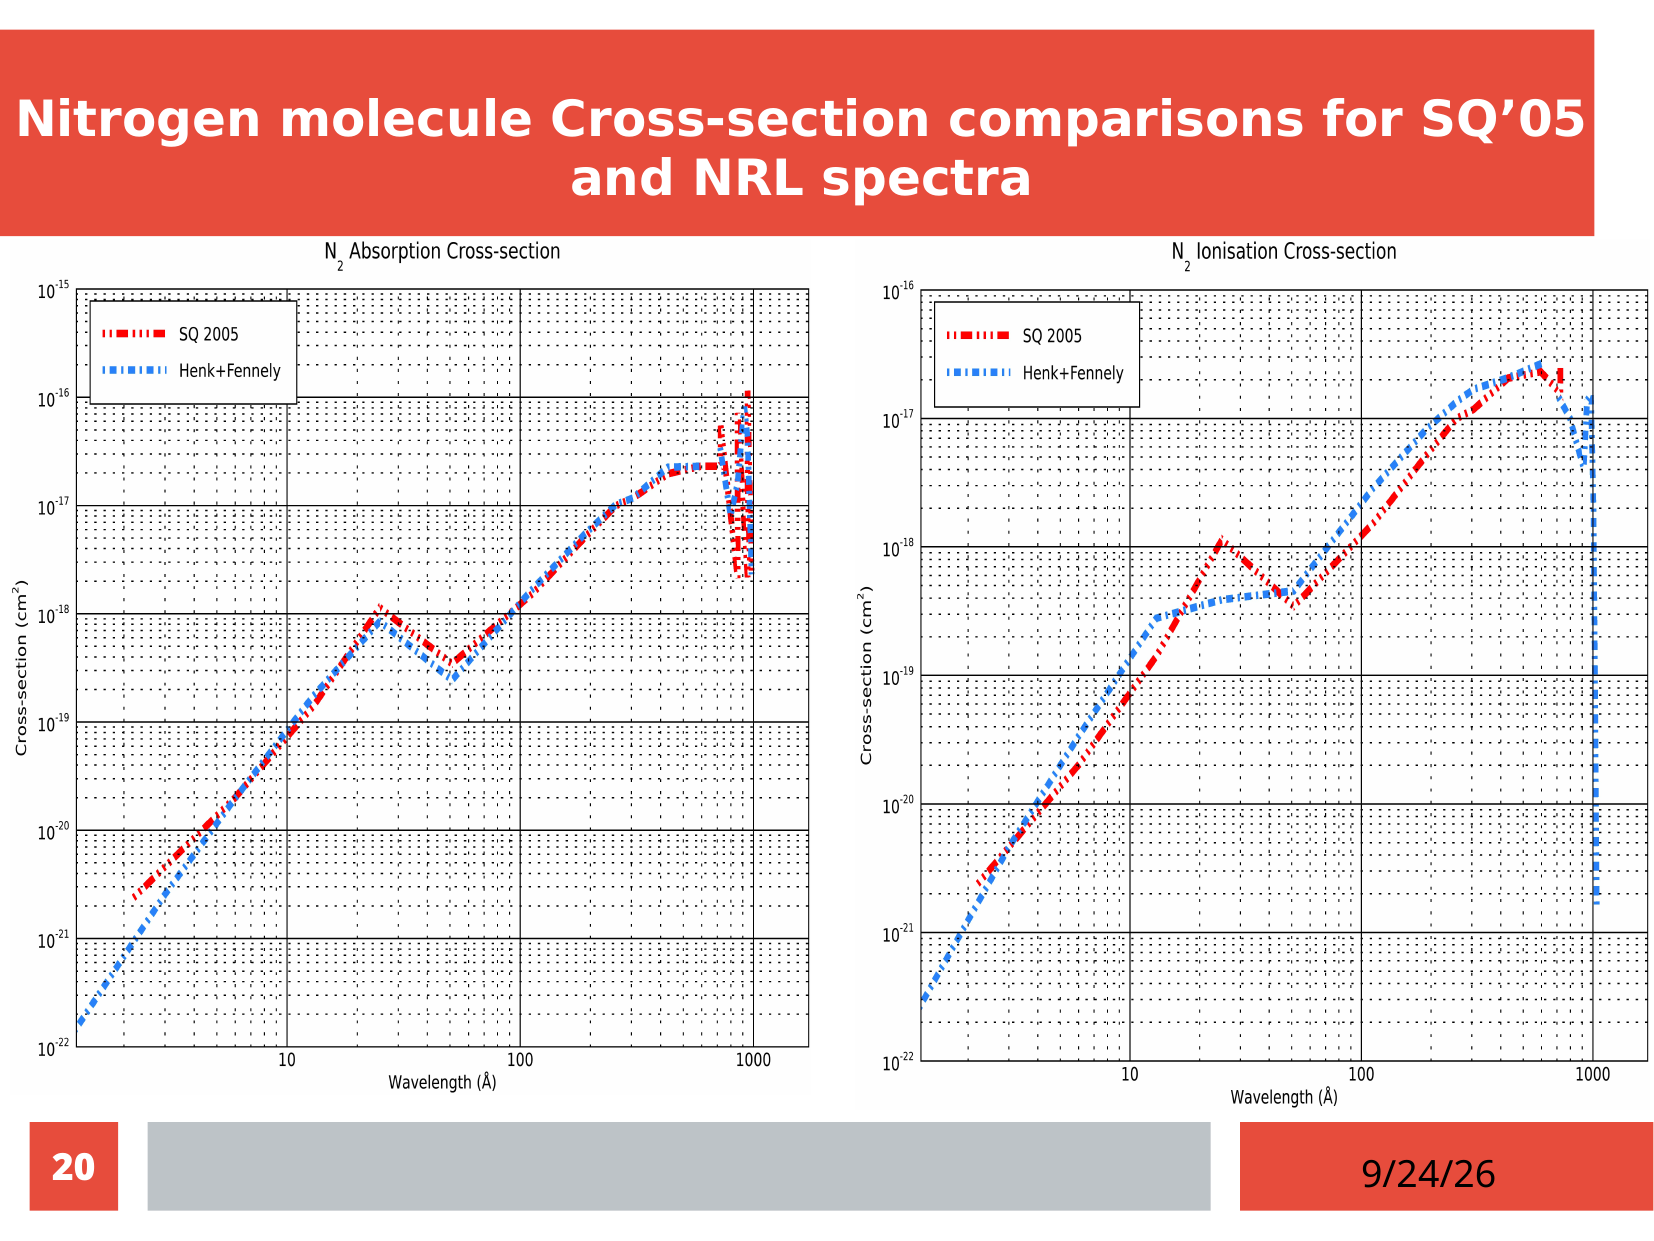

# Nitrogen molecule Cross-section comparisons for SQ’05 and NRL spectra
20